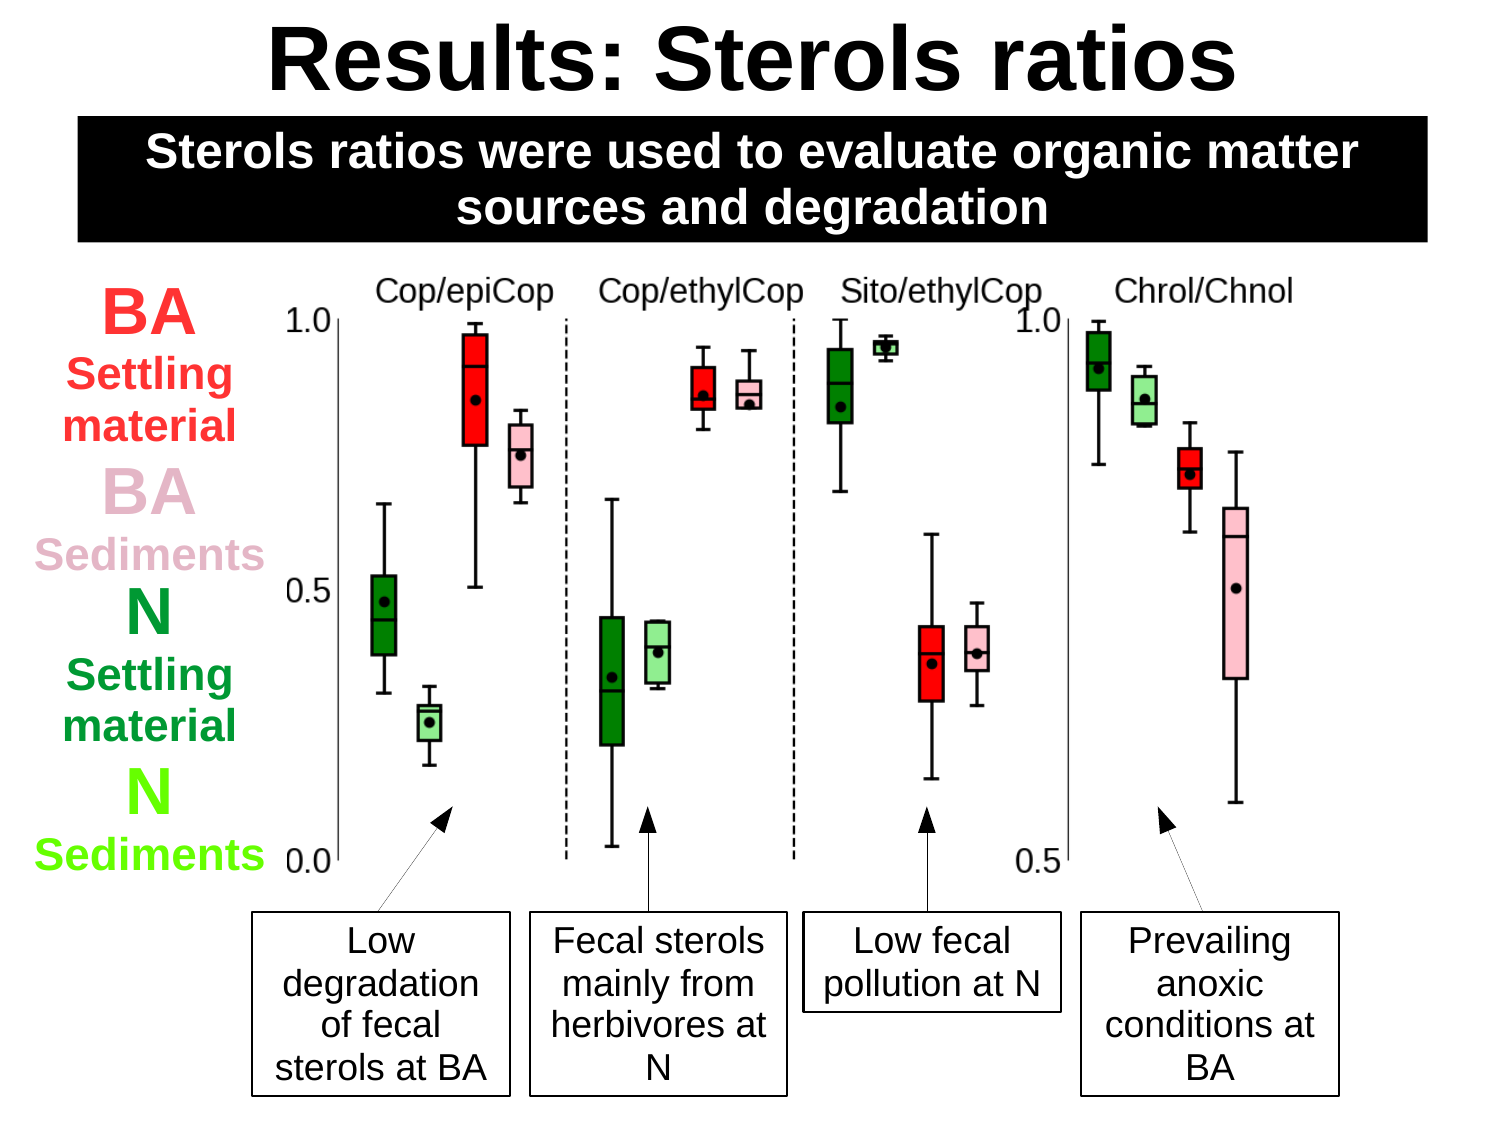

Results: Sterols ratios
Sterols ratios were used to evaluate organic matter sources and degradation
BA
Settling material
BA
Sediments
N
Settling material
N
Sediments
Low degradation of fecal sterols at BA
Fecal sterols mainly from herbivores at N
Low fecal pollution at N
Prevailing anoxic conditions at BA